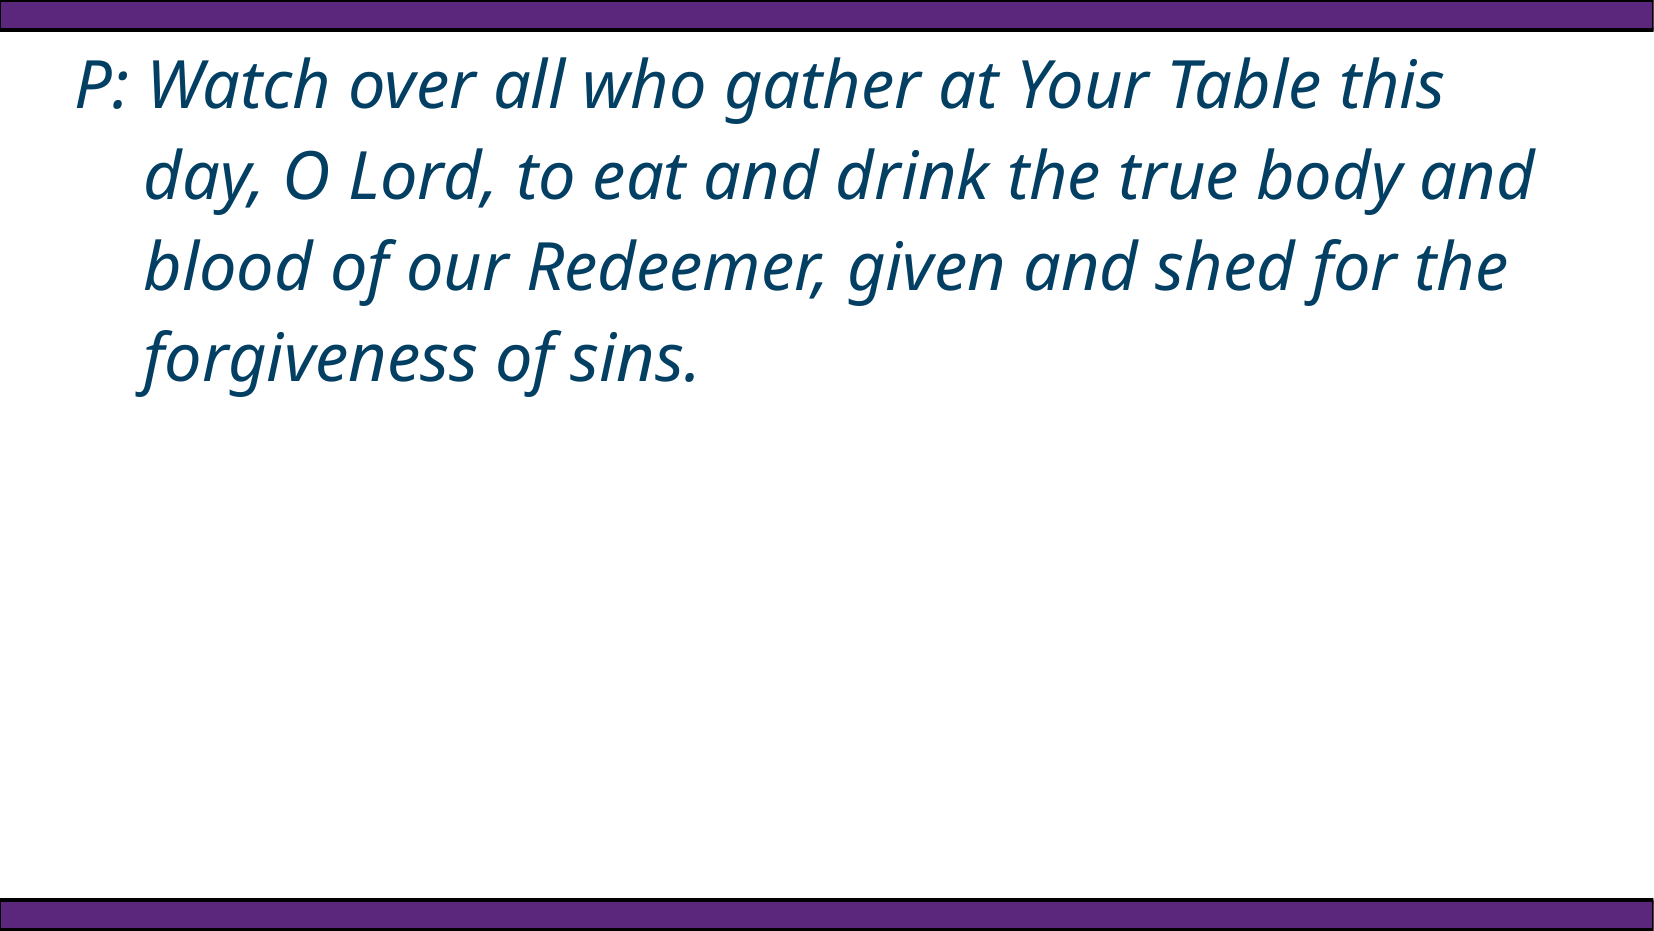

P: Watch over all who gather at Your Table this
 day, O Lord, to eat and drink the true body and
 blood of our Redeemer, given and shed for the
 forgiveness of sins.